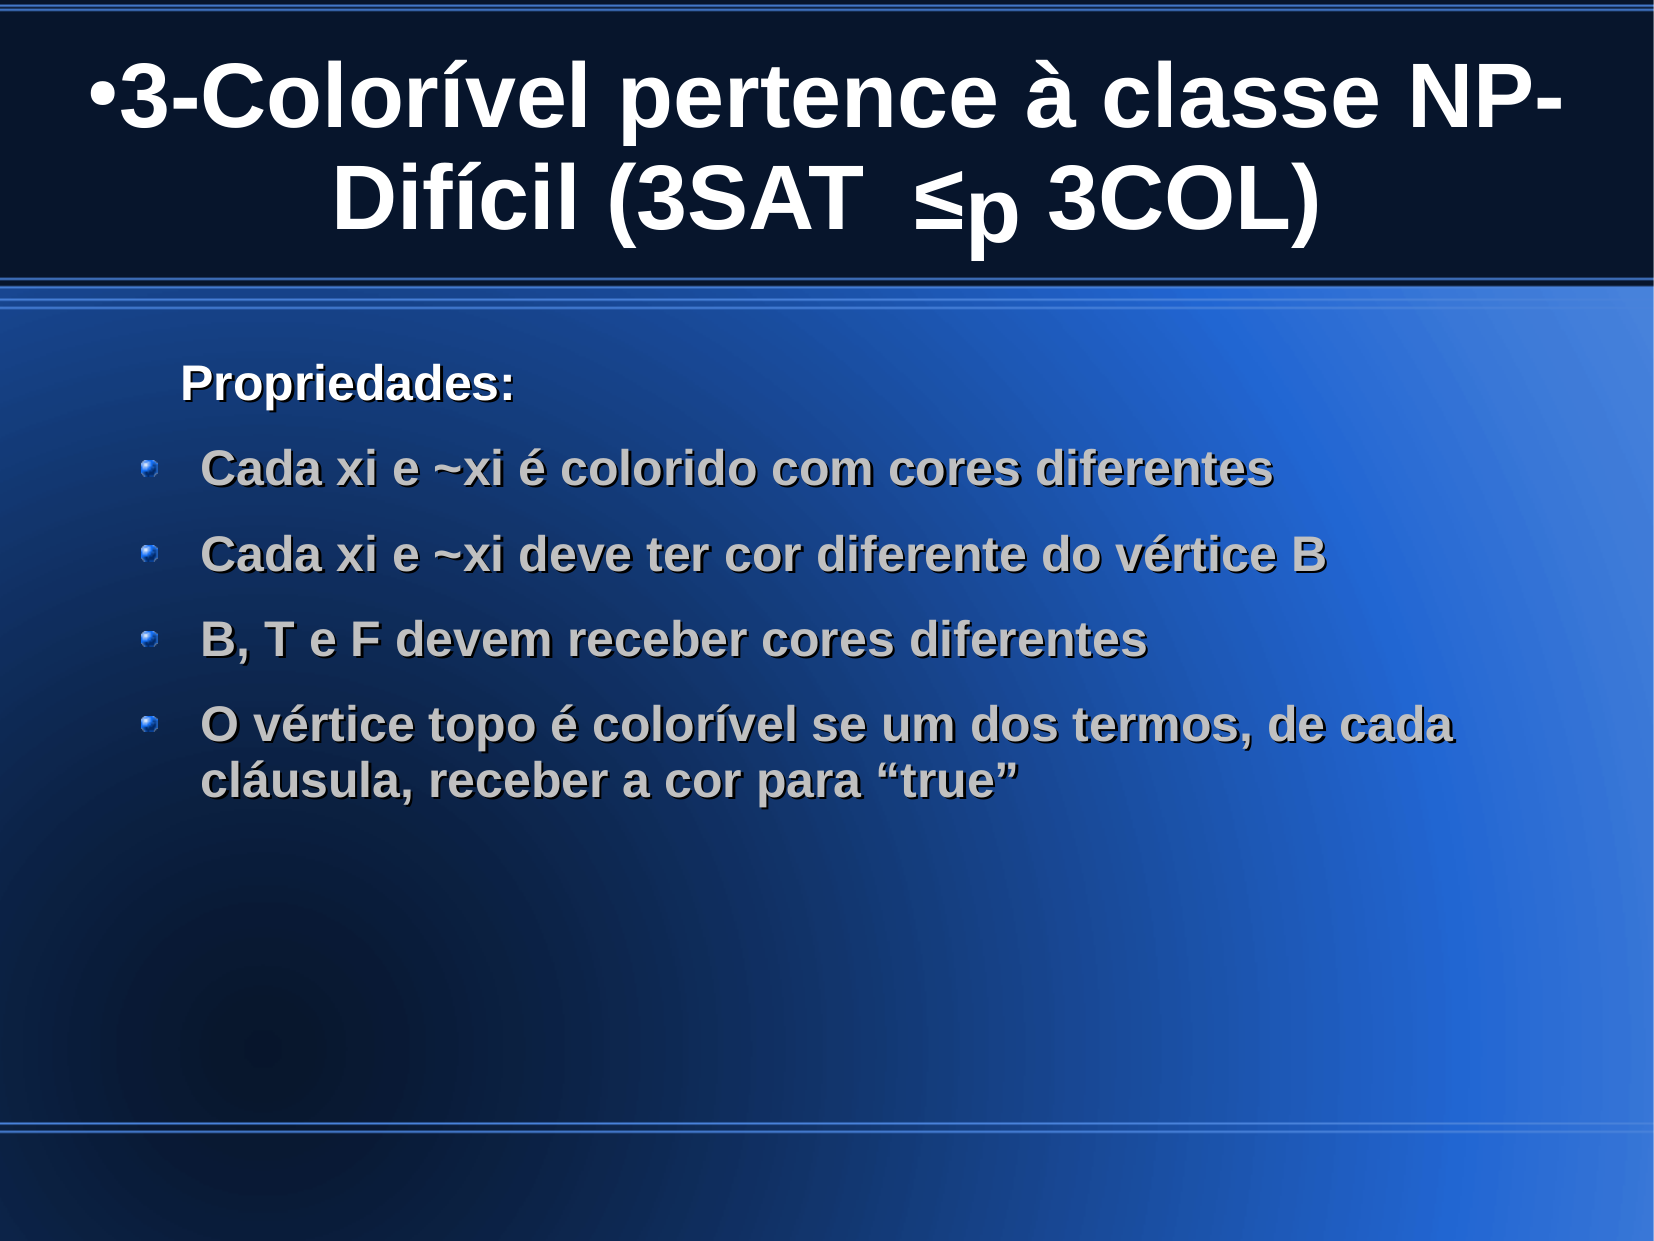

# 3-Colorível pertence à classe NP-Difícil (3SAT ≤p 3COL)
 Propriedades:
Cada xi e ~xi é colorido com cores diferentes
Cada xi e ~xi deve ter cor diferente do vértice B
B, T e F devem receber cores diferentes
O vértice topo é colorível se um dos termos, de cada cláusula, receber a cor para “true”